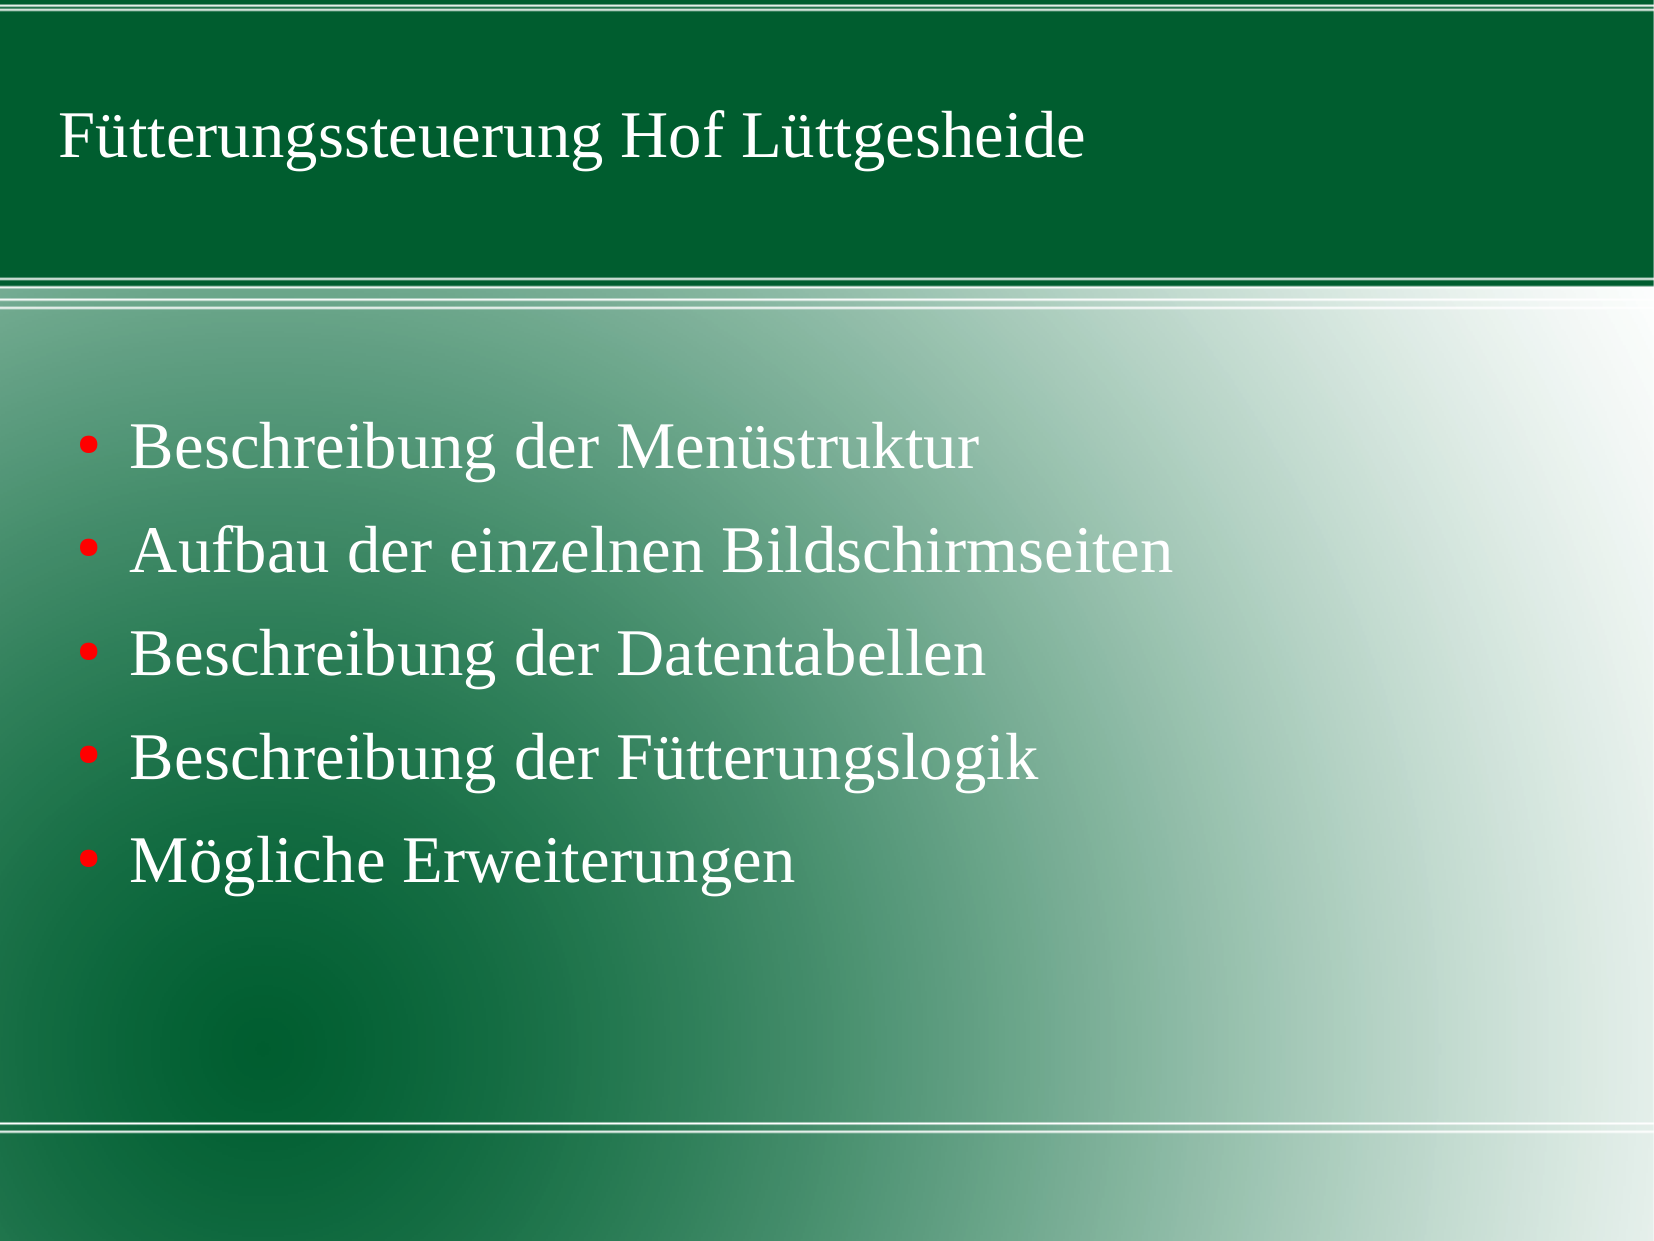

# Fütterungssteuerung Hof Lüttgesheide
Beschreibung der Menüstruktur
Aufbau der einzelnen Bildschirmseiten
Beschreibung der Datentabellen
Beschreibung der Fütterungslogik
Mögliche Erweiterungen